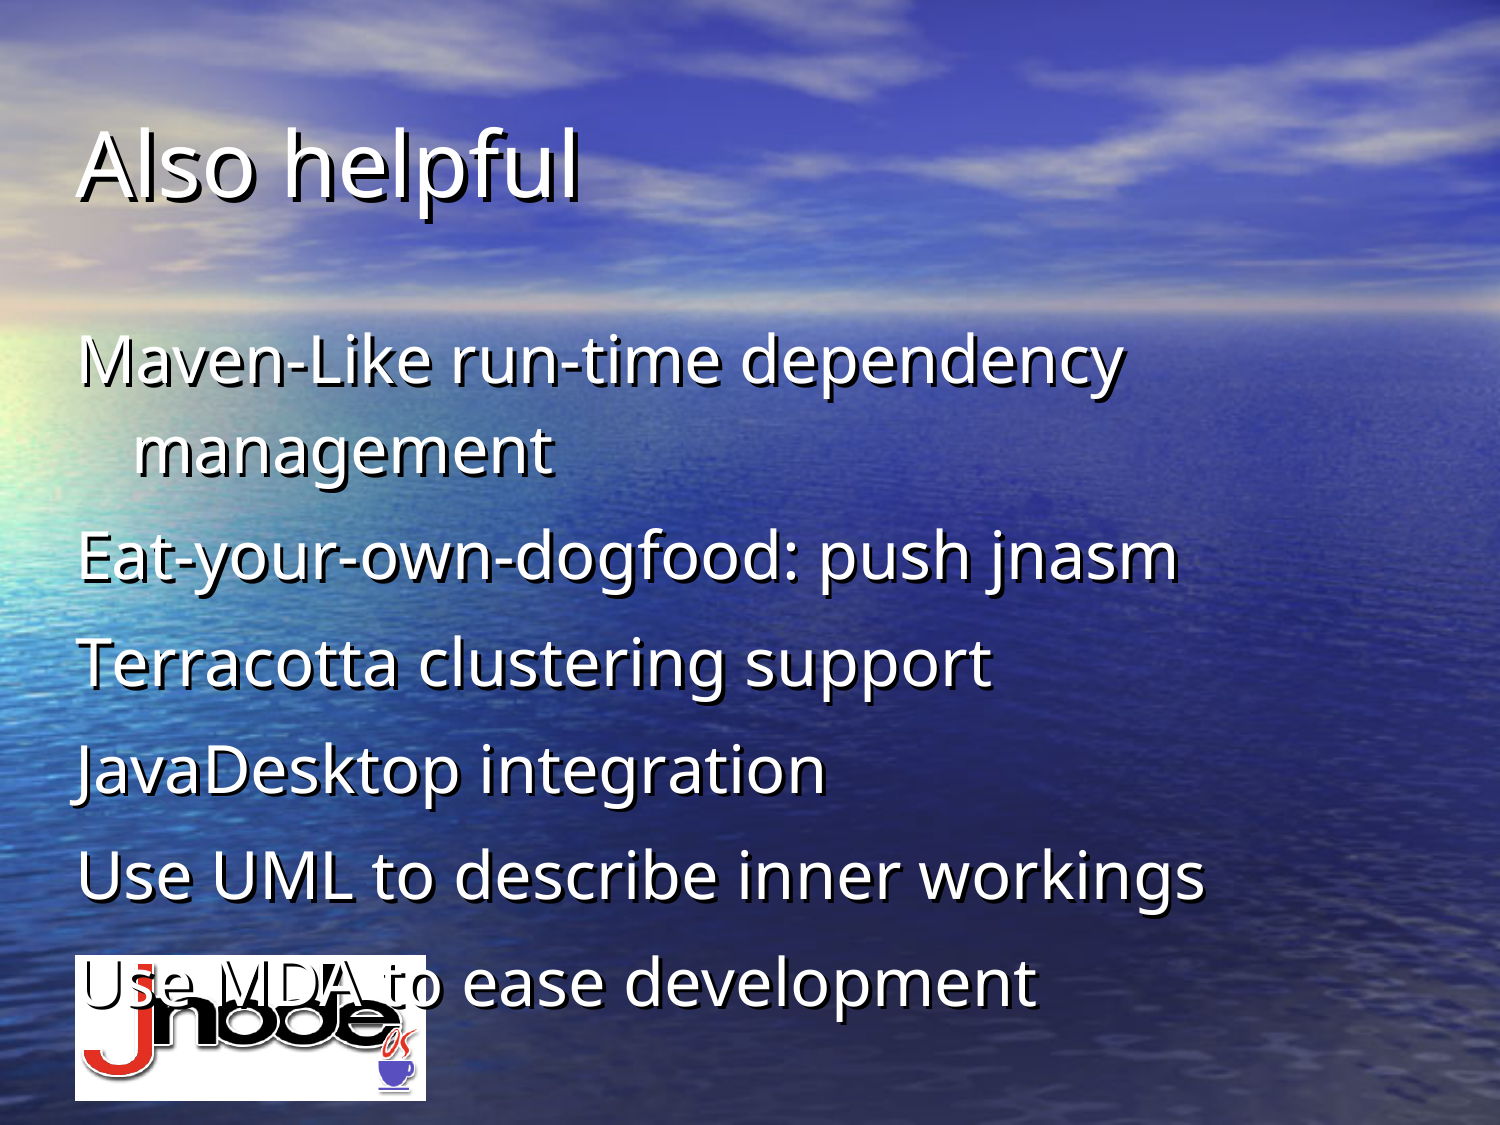

# Also helpful
Maven-Like run-time dependency management
Eat-your-own-dogfood: push jnasm
Terracotta clustering support
JavaDesktop integration
Use UML to describe inner workings
Use MDA to ease development